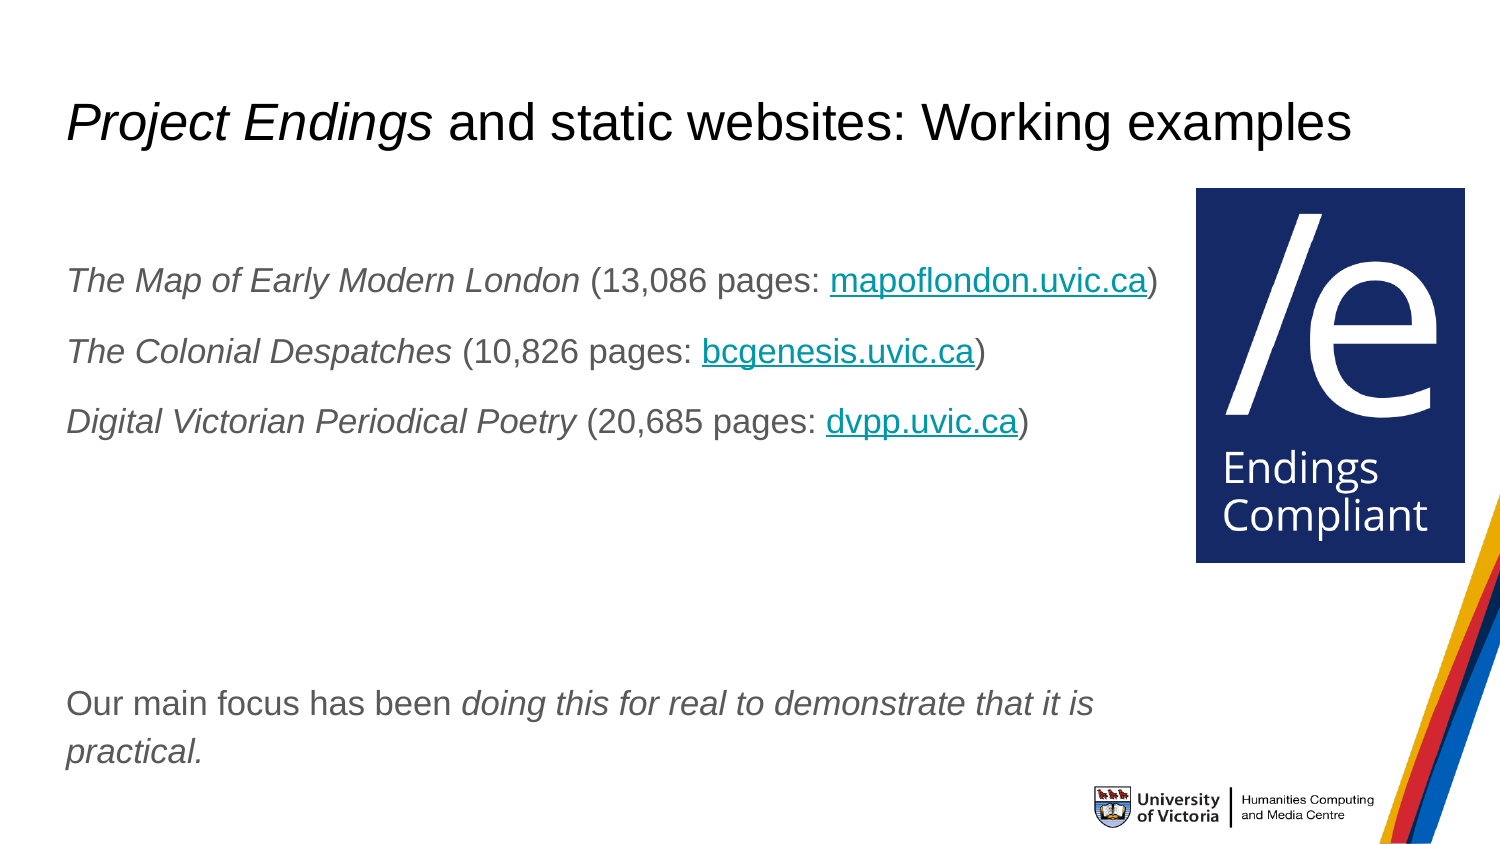

# Project Endings and static websites: Working examples
The Map of Early Modern London (13,086 pages: mapoflondon.uvic.ca)
The Colonial Despatches (10,826 pages: bcgenesis.uvic.ca)
Digital Victorian Periodical Poetry (20,685 pages: dvpp.uvic.ca)
Our main focus has been doing this for real to demonstrate that it is practical.